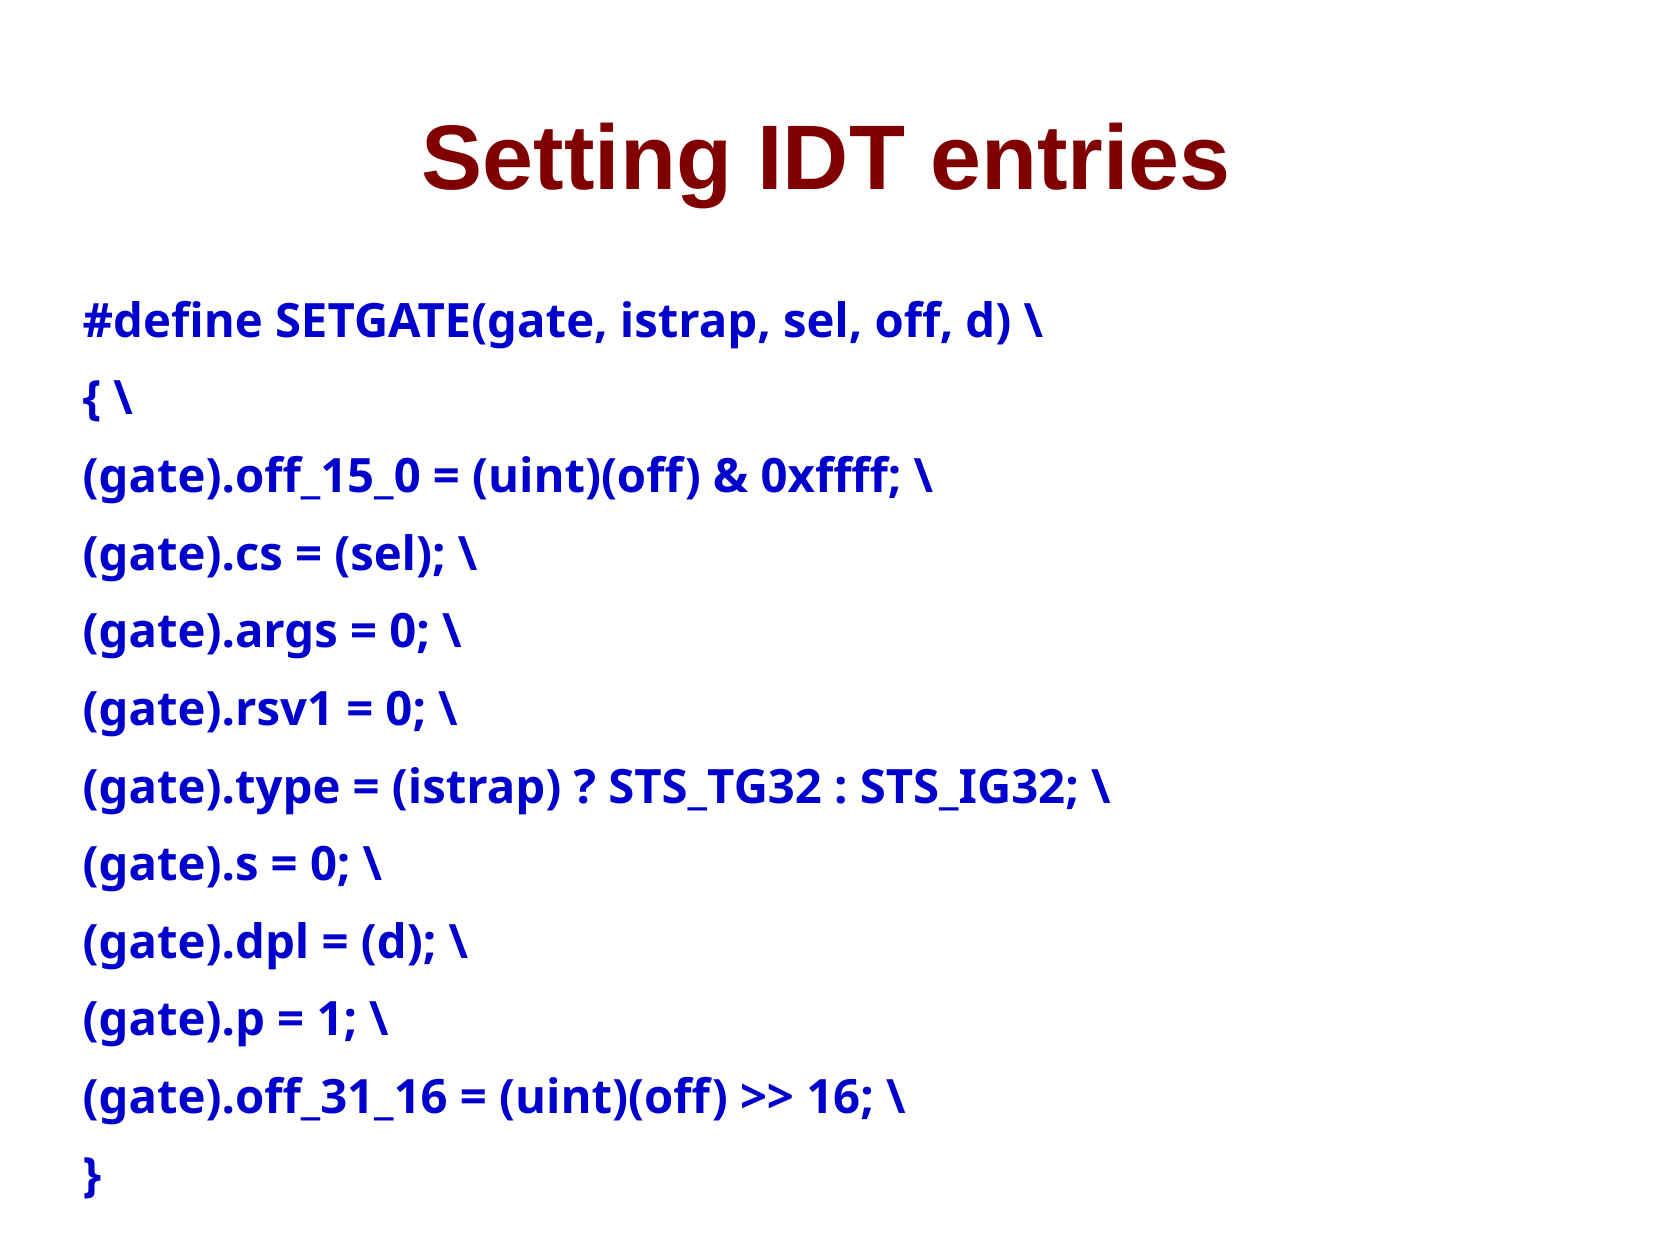

# Setting IDT entries
#define SETGATE(gate, istrap, sel, off, d) \
{ \
(gate).off_15_0 = (uint)(off) & 0xffff; \
(gate).cs = (sel); \
(gate).args = 0; \
(gate).rsv1 = 0; \
(gate).type = (istrap) ? STS_TG32 : STS_IG32; \
(gate).s = 0; \
(gate).dpl = (d); \
(gate).p = 1; \
(gate).off_31_16 = (uint)(off) >> 16; \
}